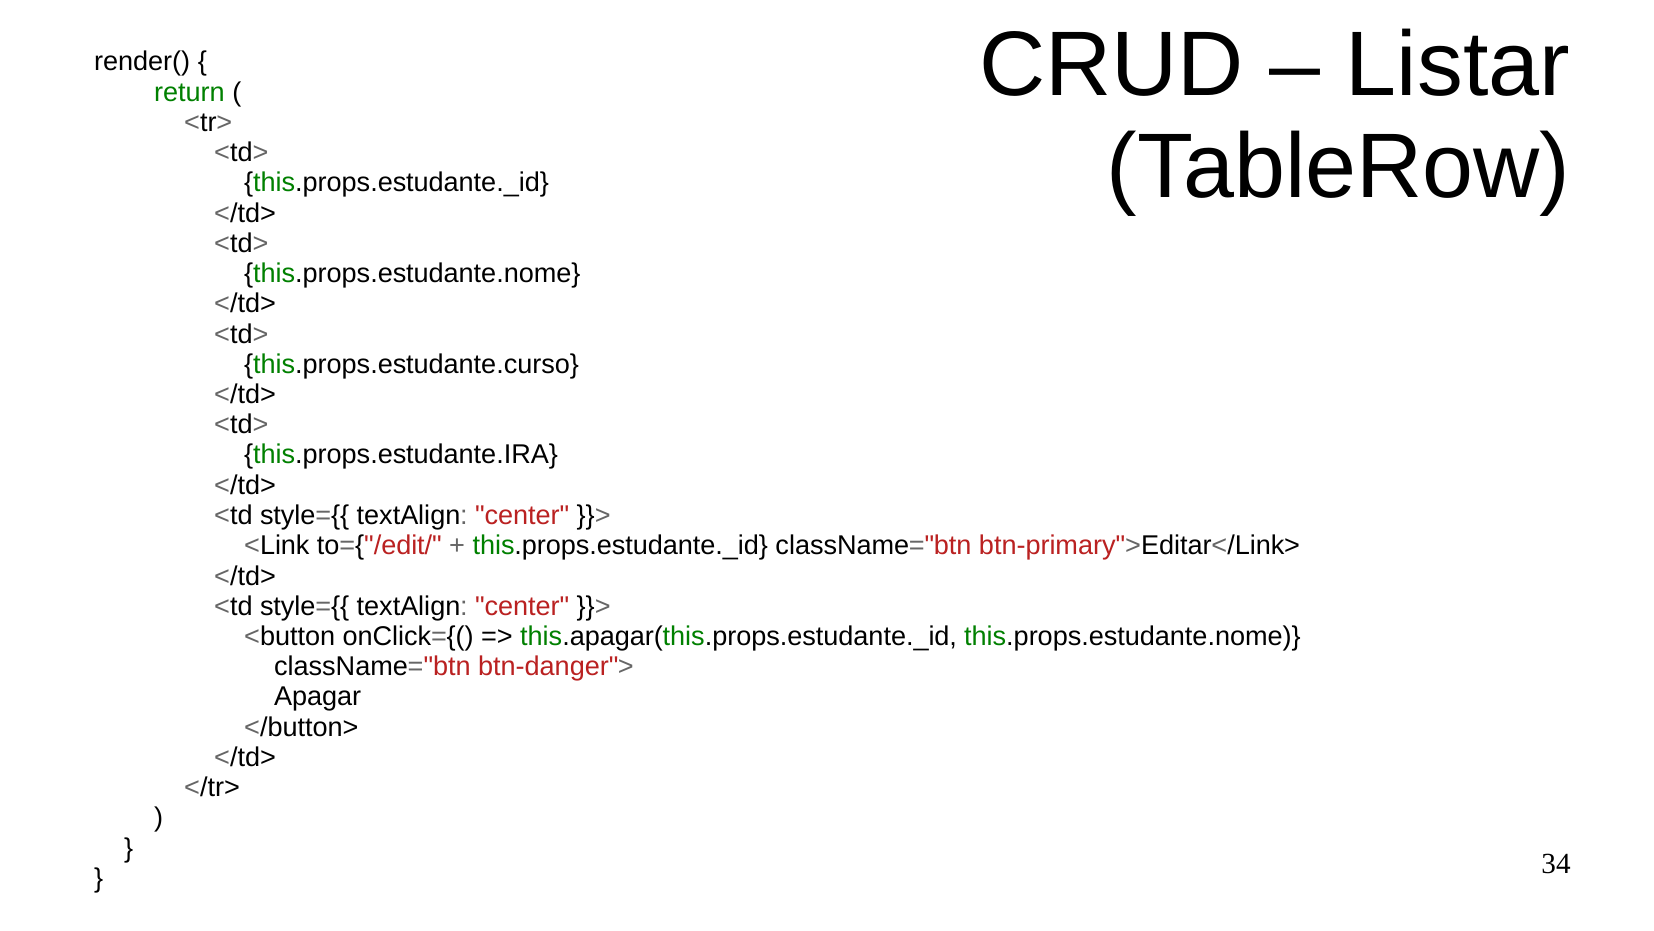

# CRUD – Listar (TableRow)
render() {
 return (
 <tr>
 <td>
 {this.props.estudante._id}
 </td>
 <td>
 {this.props.estudante.nome}
 </td>
 <td>
 {this.props.estudante.curso}
 </td>
 <td>
 {this.props.estudante.IRA}
 </td>
 <td style={{ textAlign: "center" }}>
 <Link to={"/edit/" + this.props.estudante._id} className="btn btn-primary">Editar</Link>
 </td>
 <td style={{ textAlign: "center" }}>
 <button onClick={() => this.apagar(this.props.estudante._id, this.props.estudante.nome)}
 className="btn btn-danger">
 Apagar
 </button>
 </td>
 </tr>
 )
 }
}
34